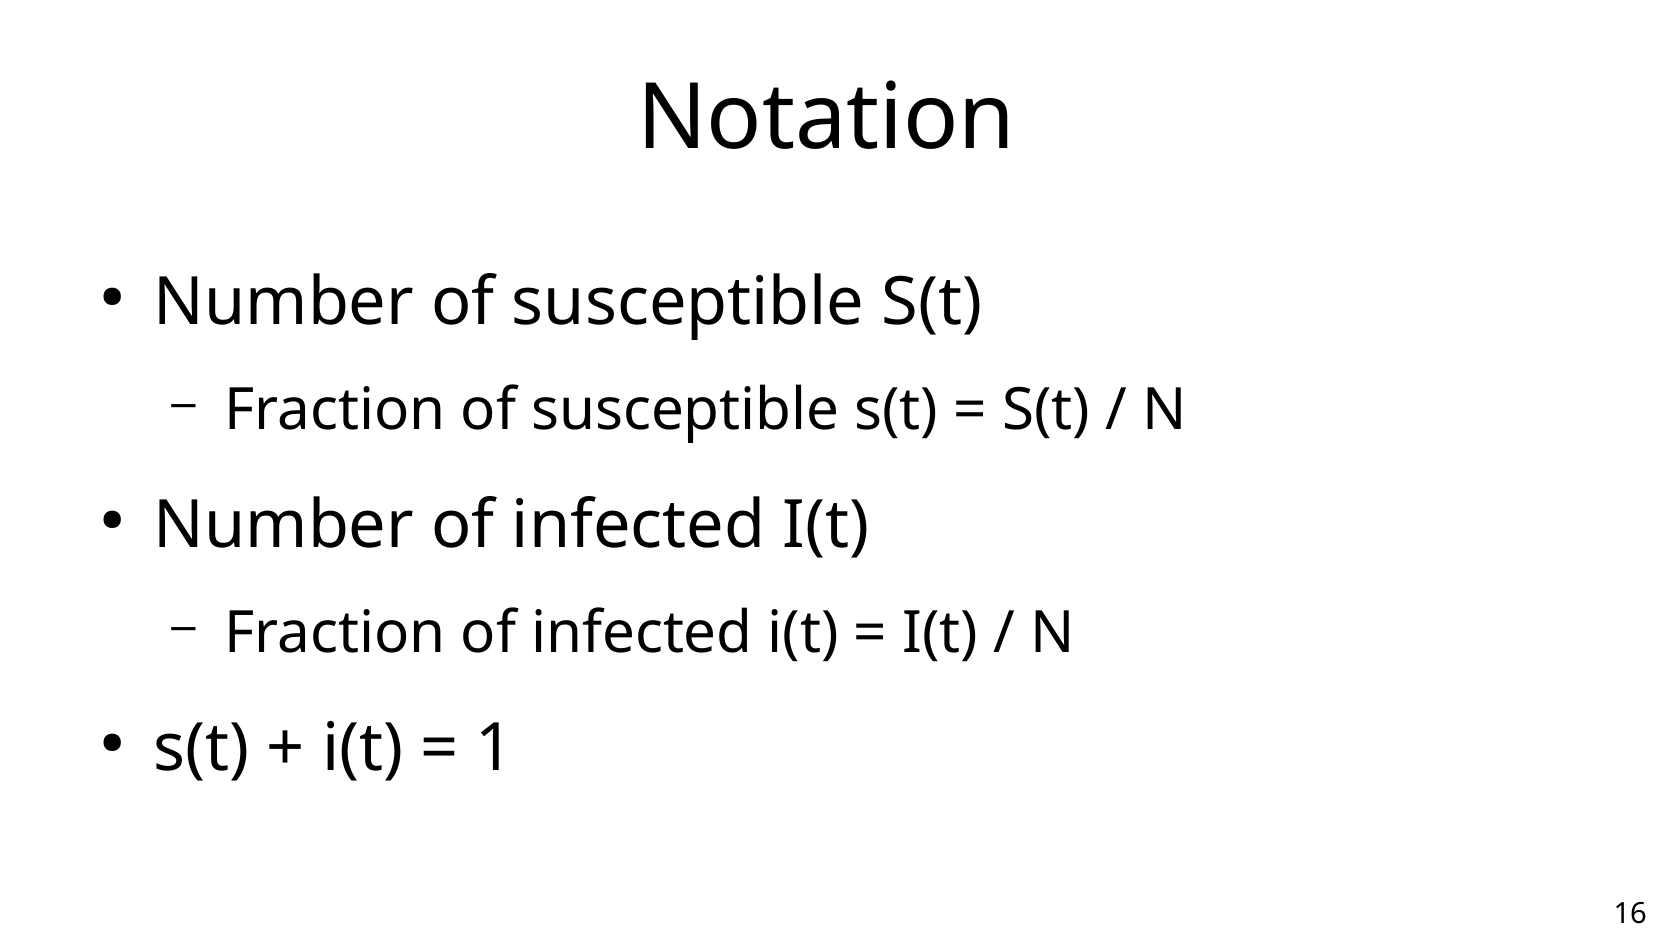

# Notation
Number of susceptible S(t)
Fraction of susceptible s(t) = S(t) / N
Number of infected I(t)
Fraction of infected i(t) = I(t) / N
s(t) + i(t) = 1
16